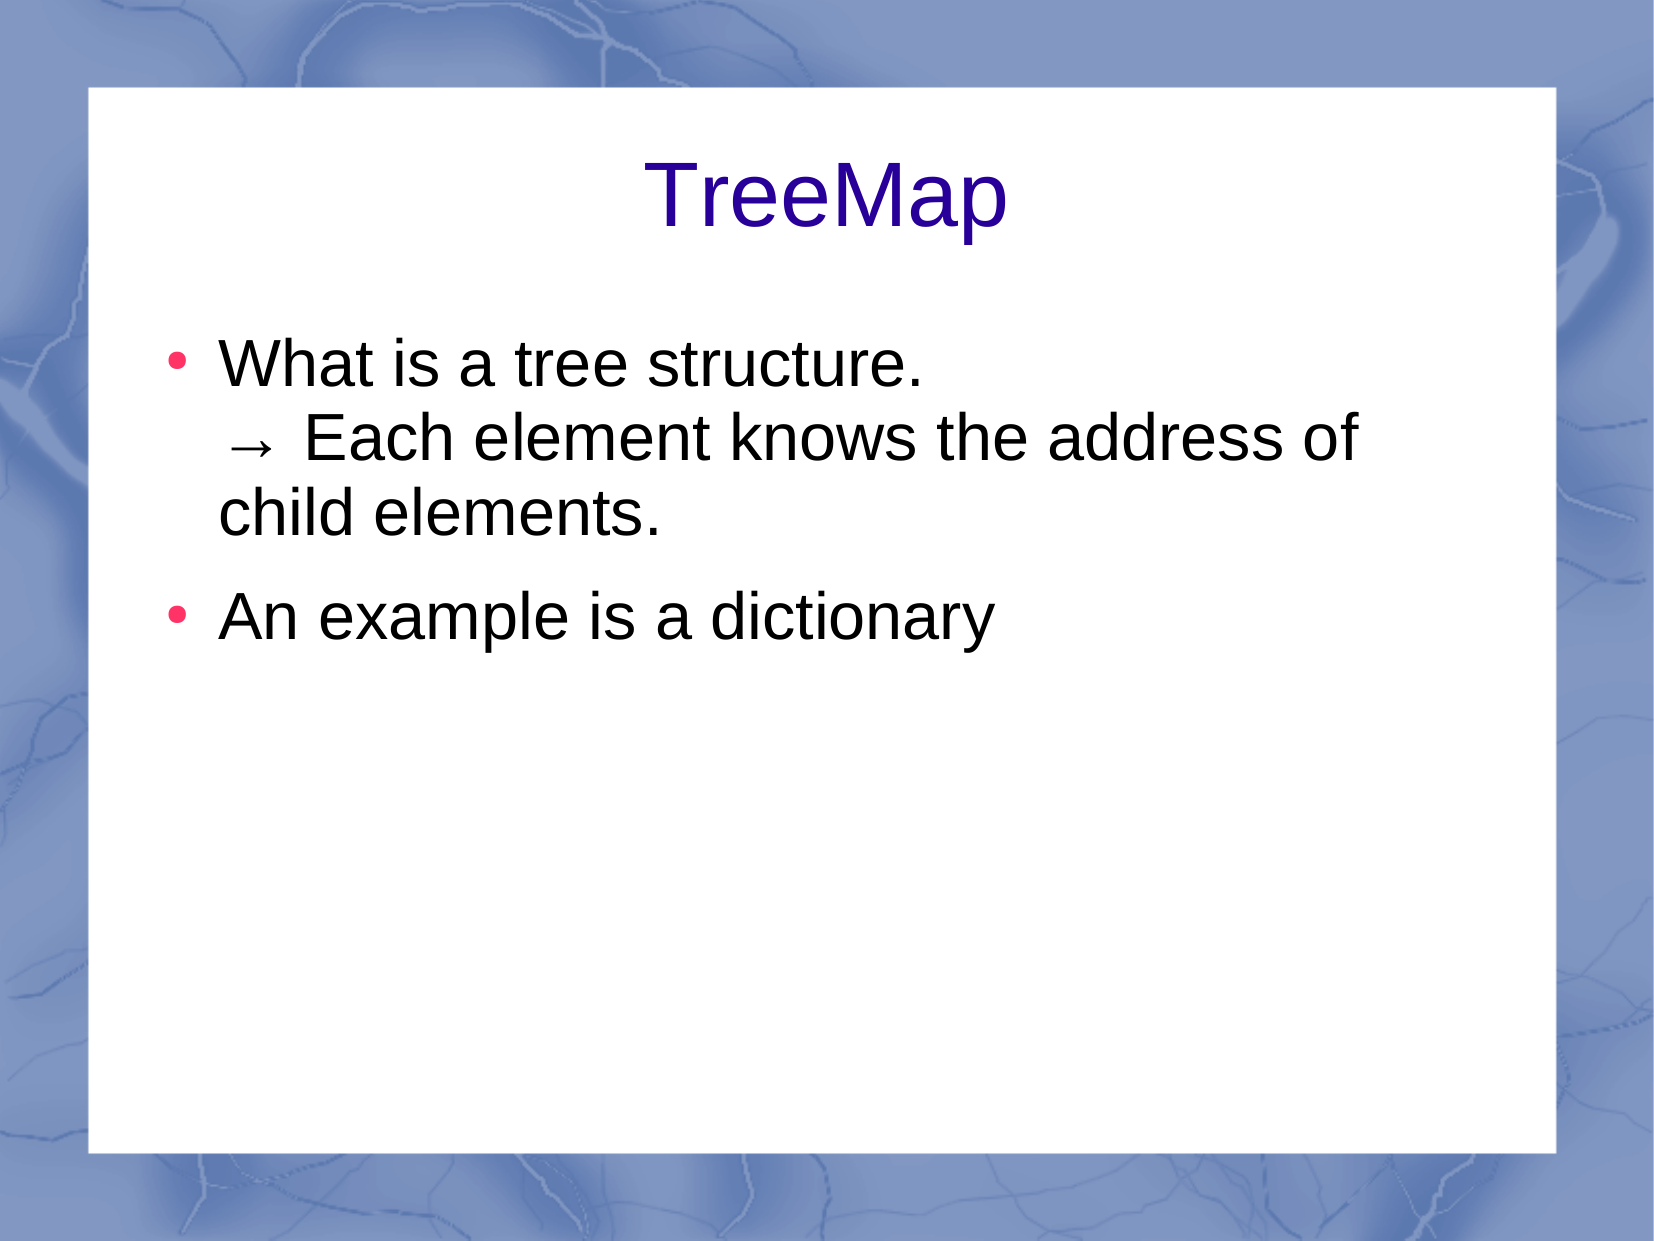

# TreeMap
What is a tree structure.
→ Each element knows the address of child elements.
An example is a dictionary